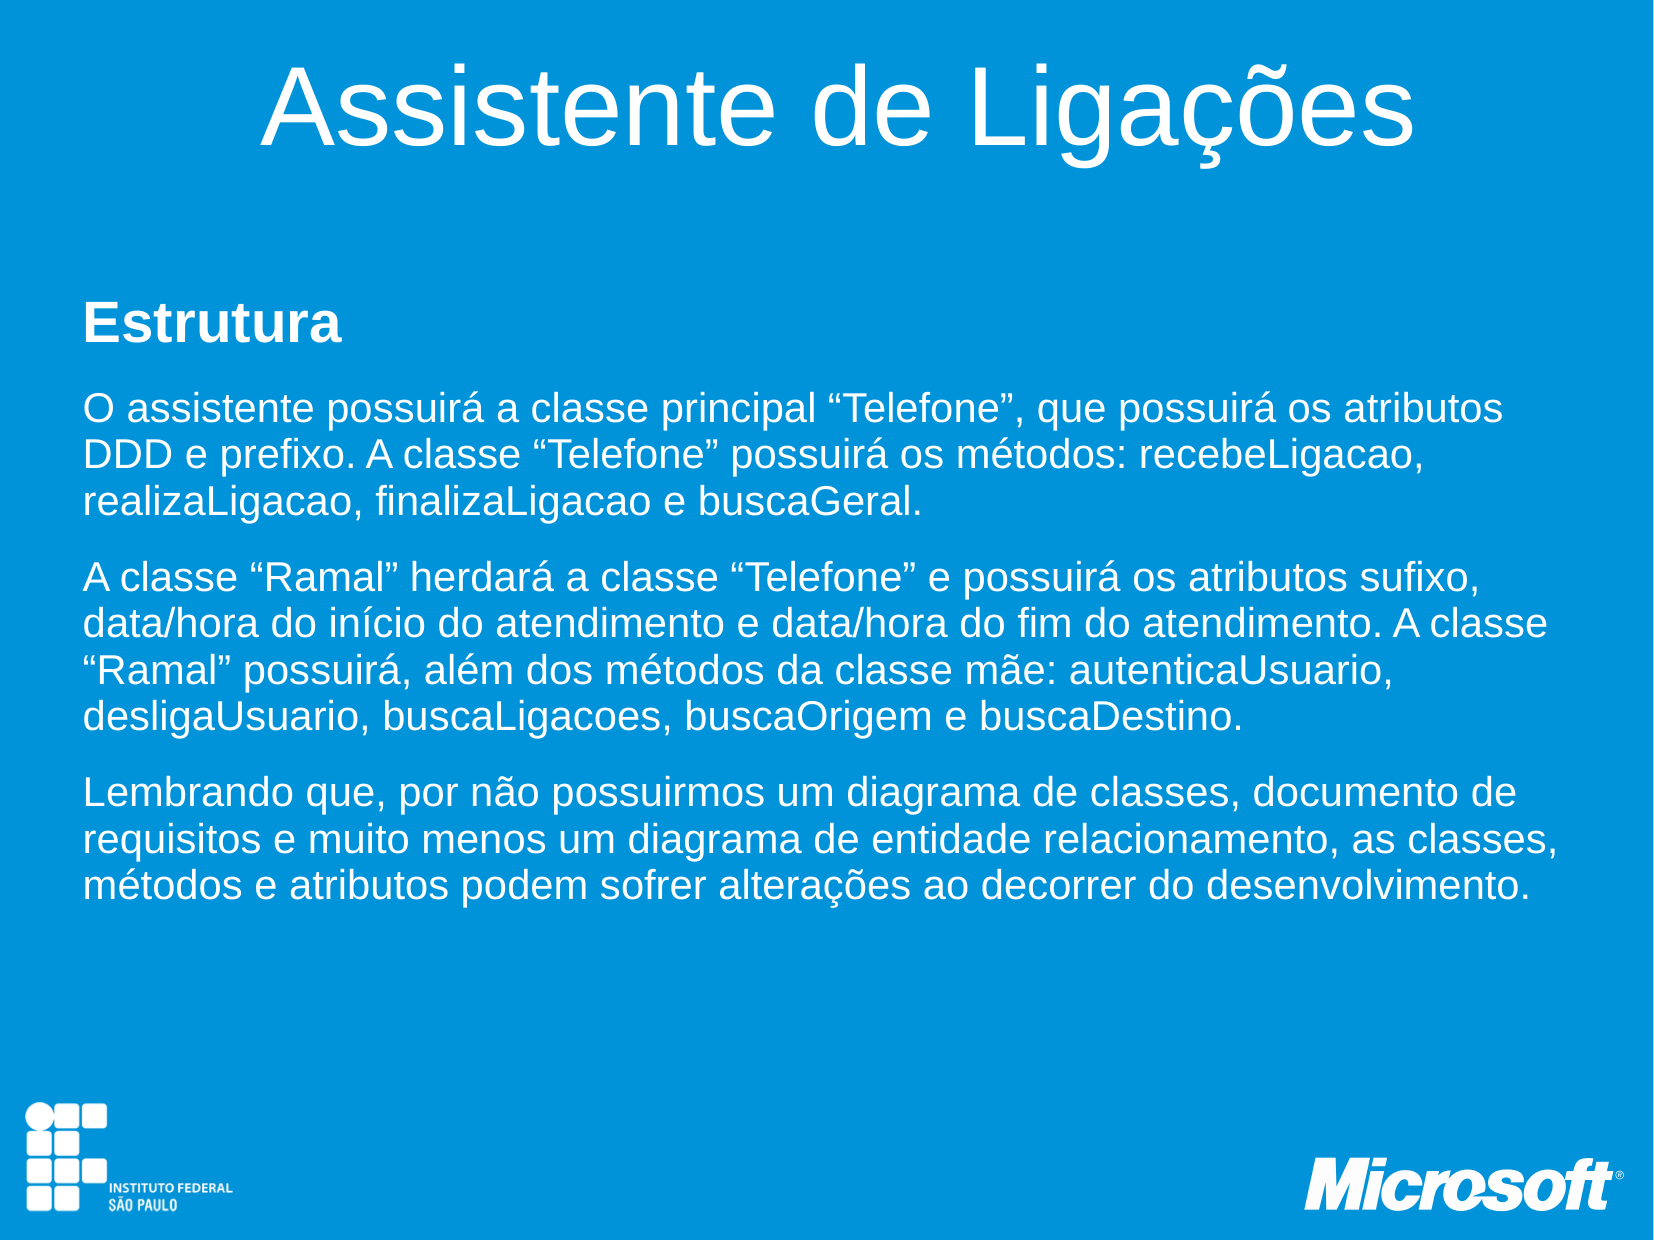

Assistente de Ligações
# Estrutura
O assistente possuirá a classe principal “Telefone”, que possuirá os atributos DDD e prefixo. A classe “Telefone” possuirá os métodos: recebeLigacao, realizaLigacao, finalizaLigacao e buscaGeral.
A classe “Ramal” herdará a classe “Telefone” e possuirá os atributos sufixo, data/hora do início do atendimento e data/hora do fim do atendimento. A classe “Ramal” possuirá, além dos métodos da classe mãe: autenticaUsuario, desligaUsuario, buscaLigacoes, buscaOrigem e buscaDestino.
Lembrando que, por não possuirmos um diagrama de classes, documento de requisitos e muito menos um diagrama de entidade relacionamento, as classes, métodos e atributos podem sofrer alterações ao decorrer do desenvolvimento.